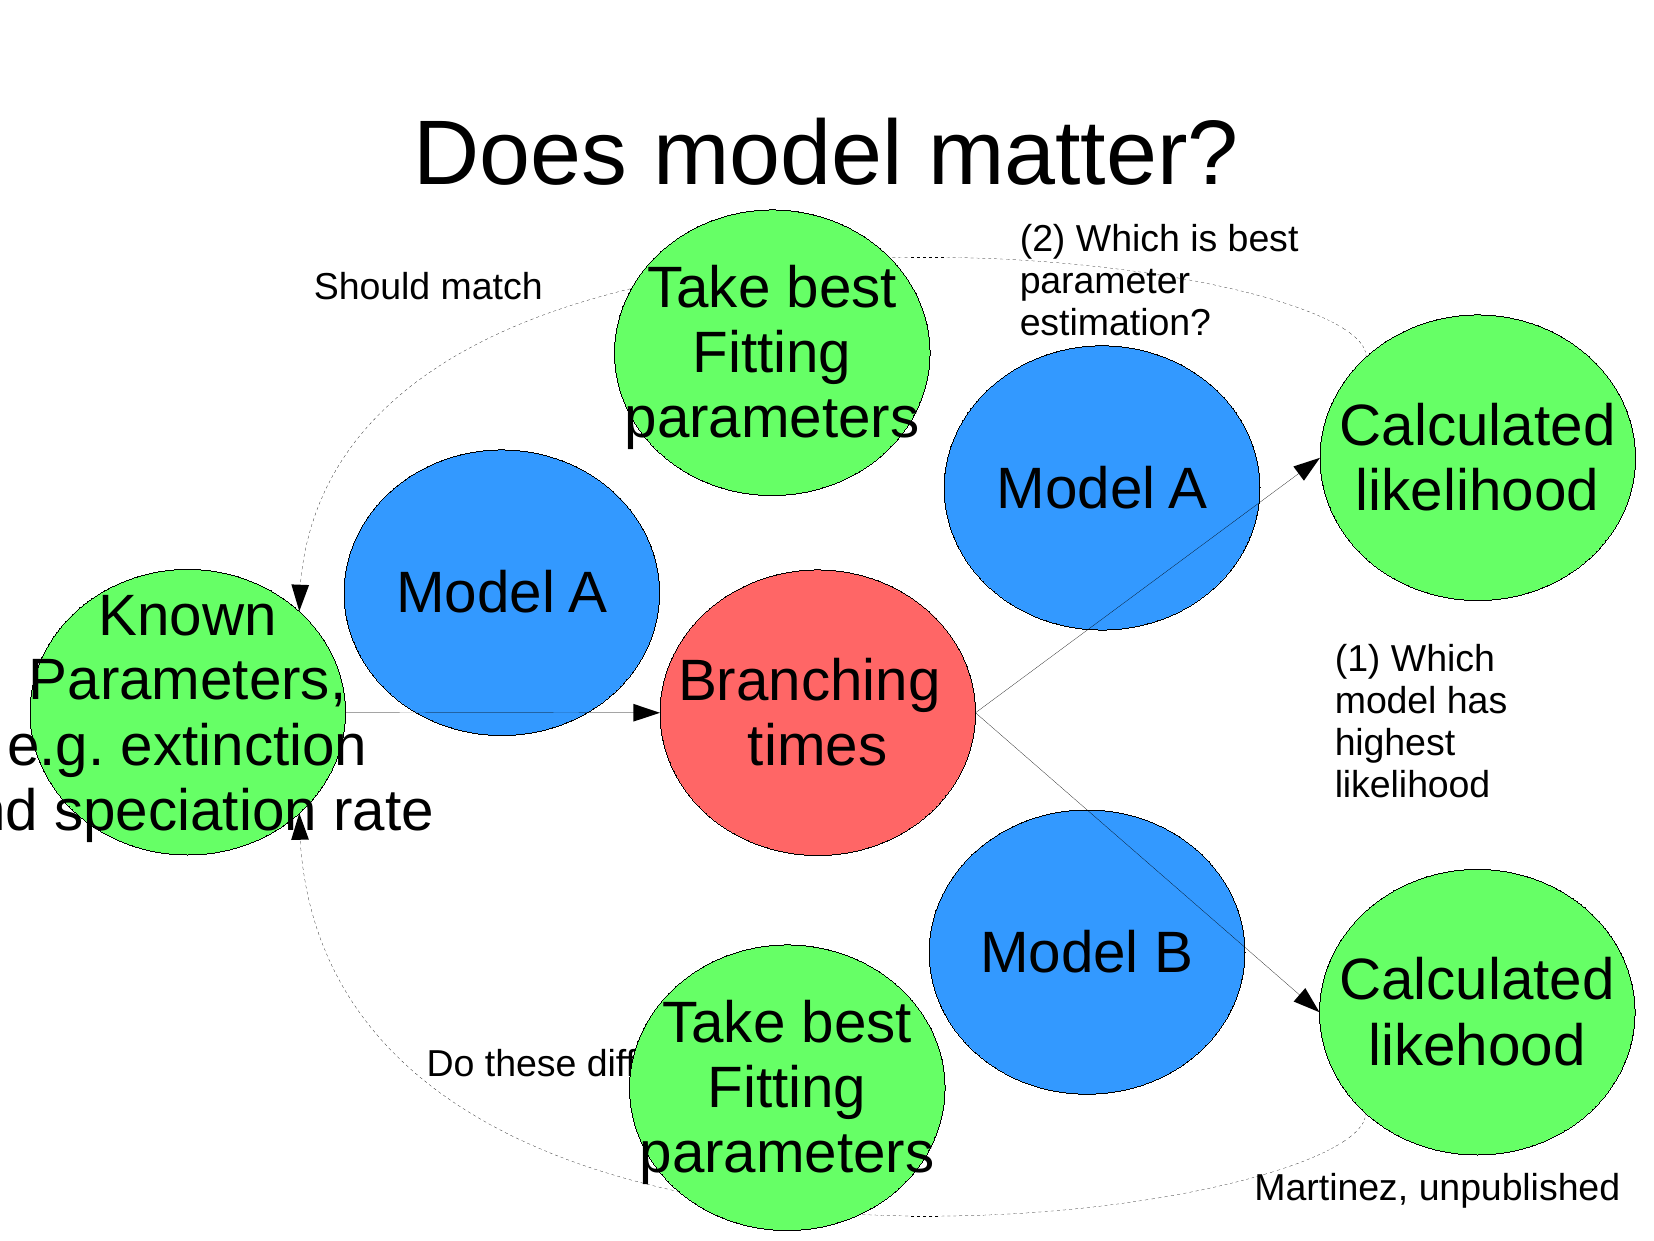

# Does model matter?
Take best
Fitting
parameters
(2) Which is best
parameter
estimation?
Should match
Calculated
likelihood
Model A
Model A
Known
Parameters,
e.g. extinction
and speciation rate
Branching
times
(1) Which model has highest likelihood
Model B
Calculated
likehood
Take best
Fitting
parameters
Do these differ?
Martinez, unpublished